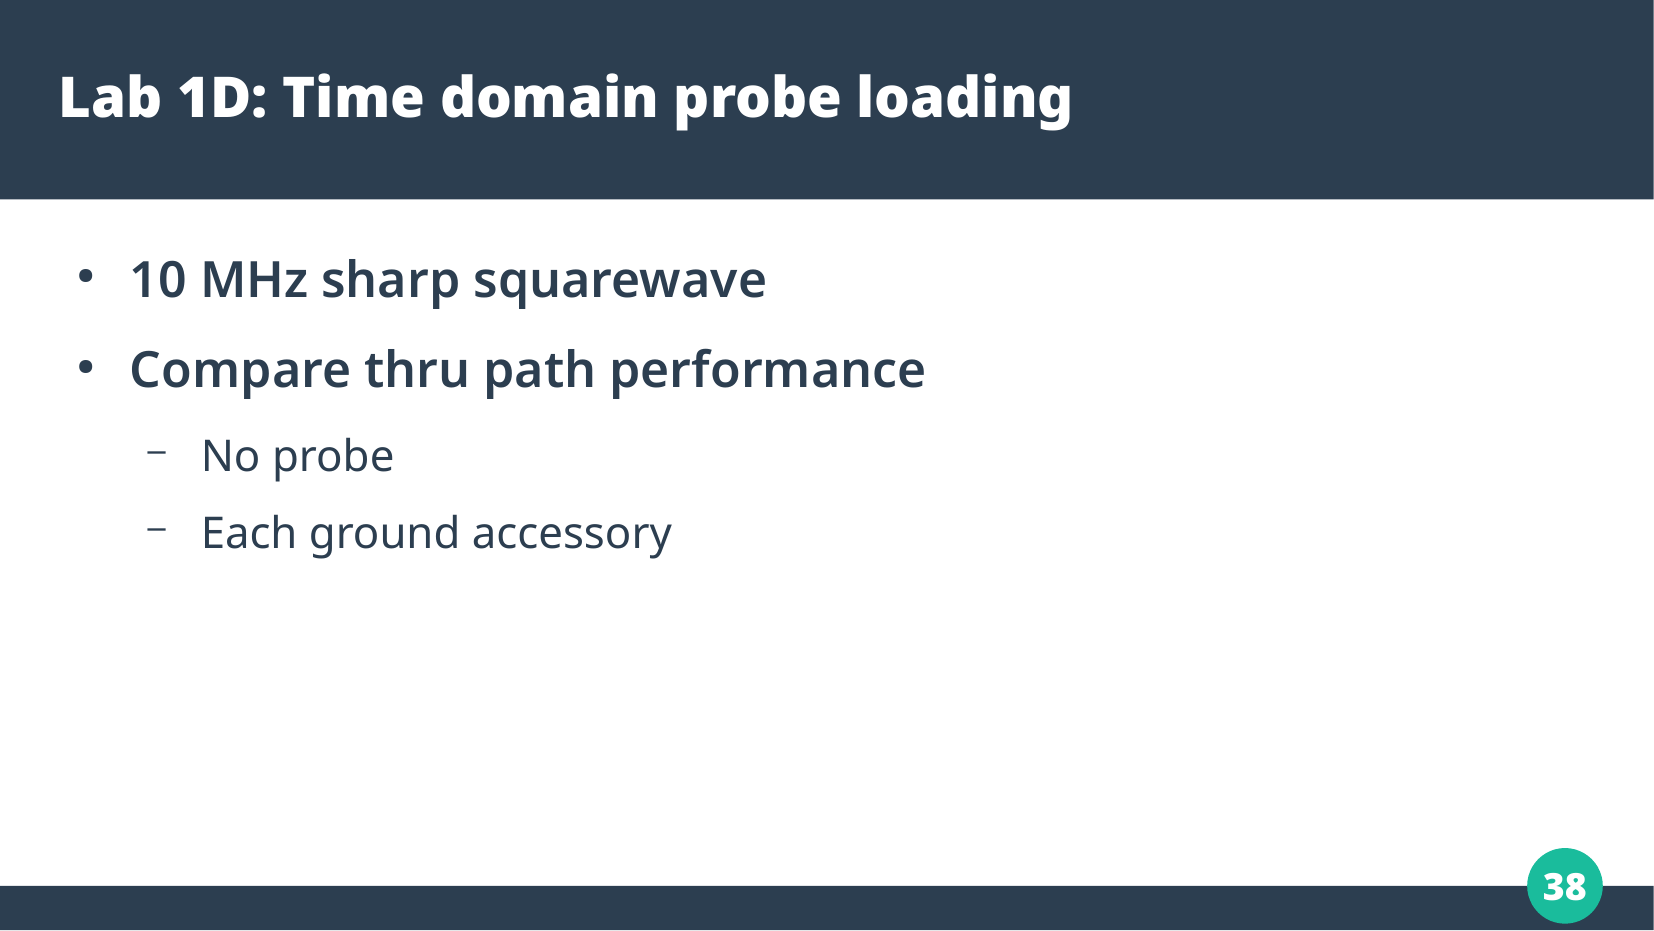

# Lab 1D: Time domain probe loading
10 MHz sharp squarewave
Compare thru path performance
No probe
Each ground accessory